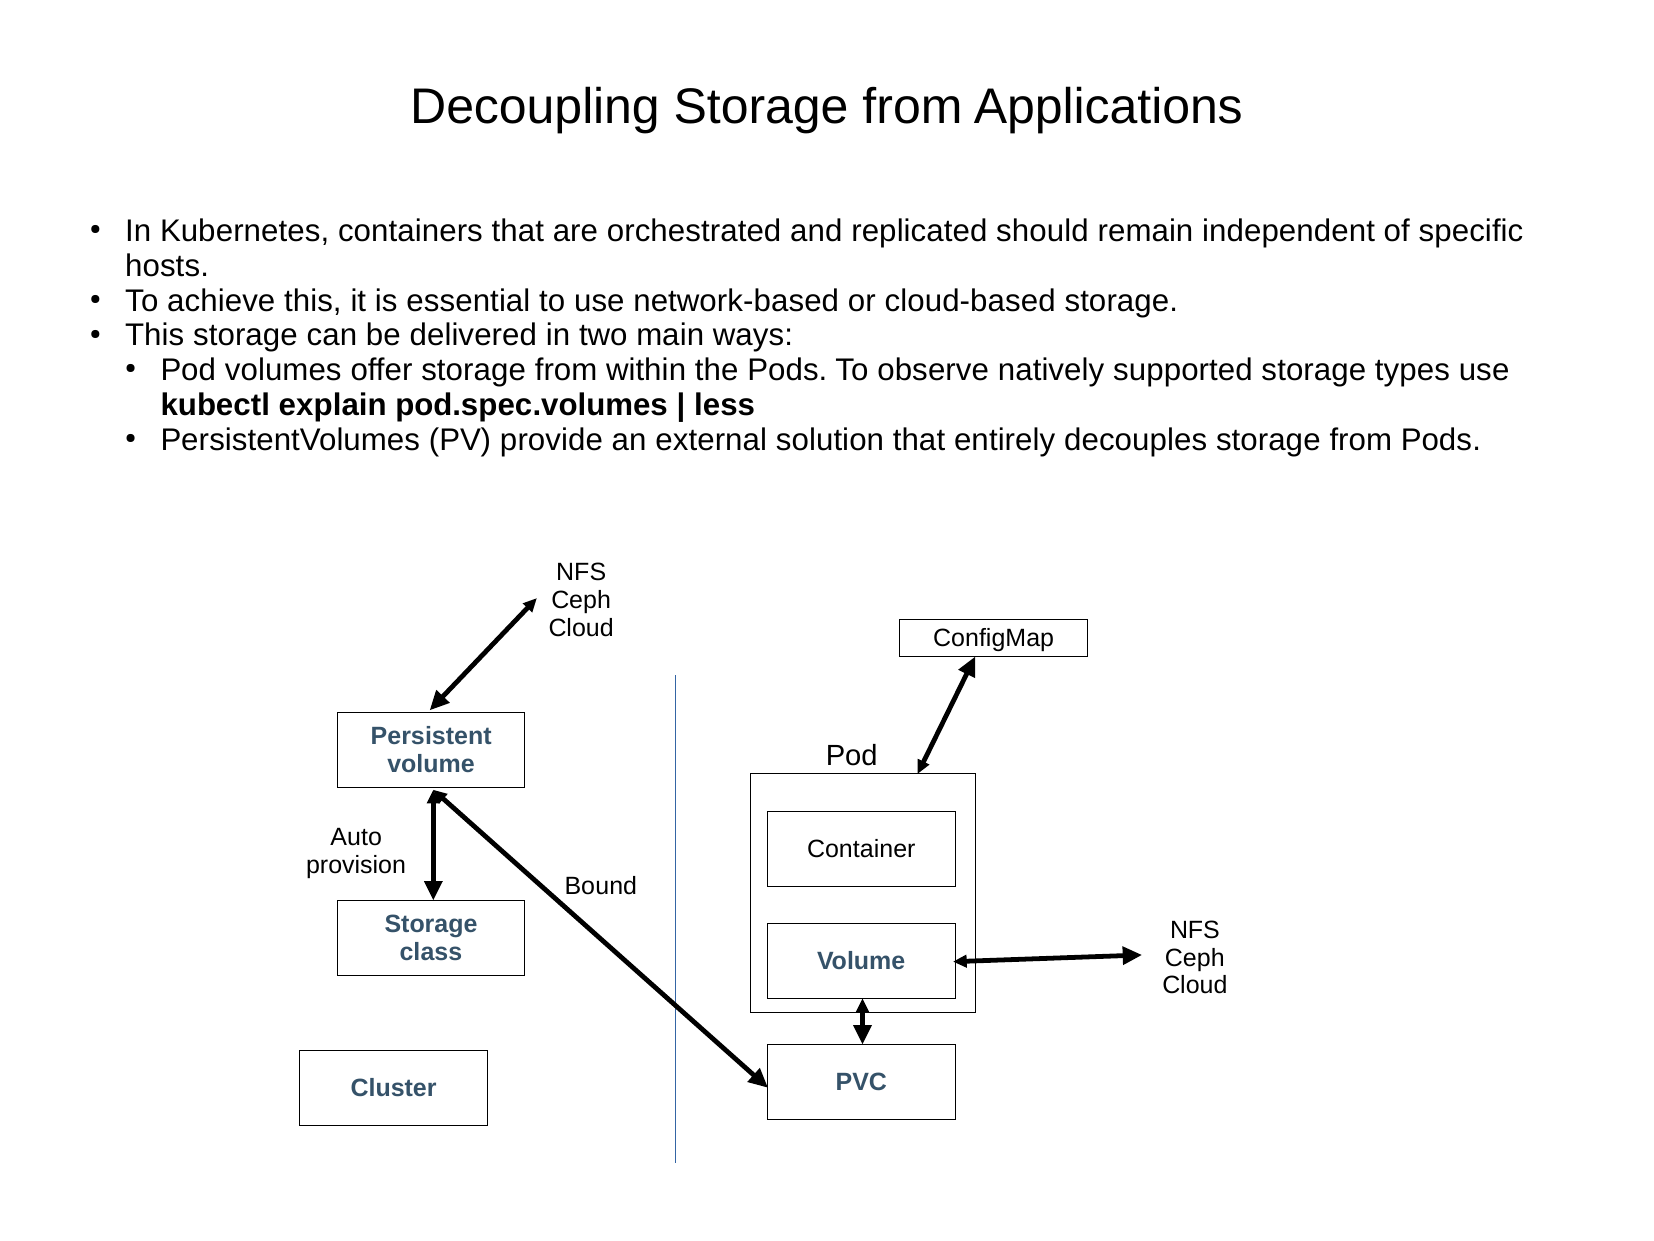

# Decoupling Storage from Applications
In Kubernetes, containers that are orchestrated and replicated should remain independent of specific hosts.
To achieve this, it is essential to use network-based or cloud-based storage.
This storage can be delivered in two main ways:
Pod volumes offer storage from within the Pods. To observe natively supported storage types use
kubectl explain pod.spec.volumes | less
PersistentVolumes (PV) provide an external solution that entirely decouples storage from Pods.
NFS
Ceph
Cloud
ConfigMap
Persistent
volume
Pod
Container
Auto provision
Bound
Storage class
NFS
Ceph
Cloud
Volume
PVC
Cluster